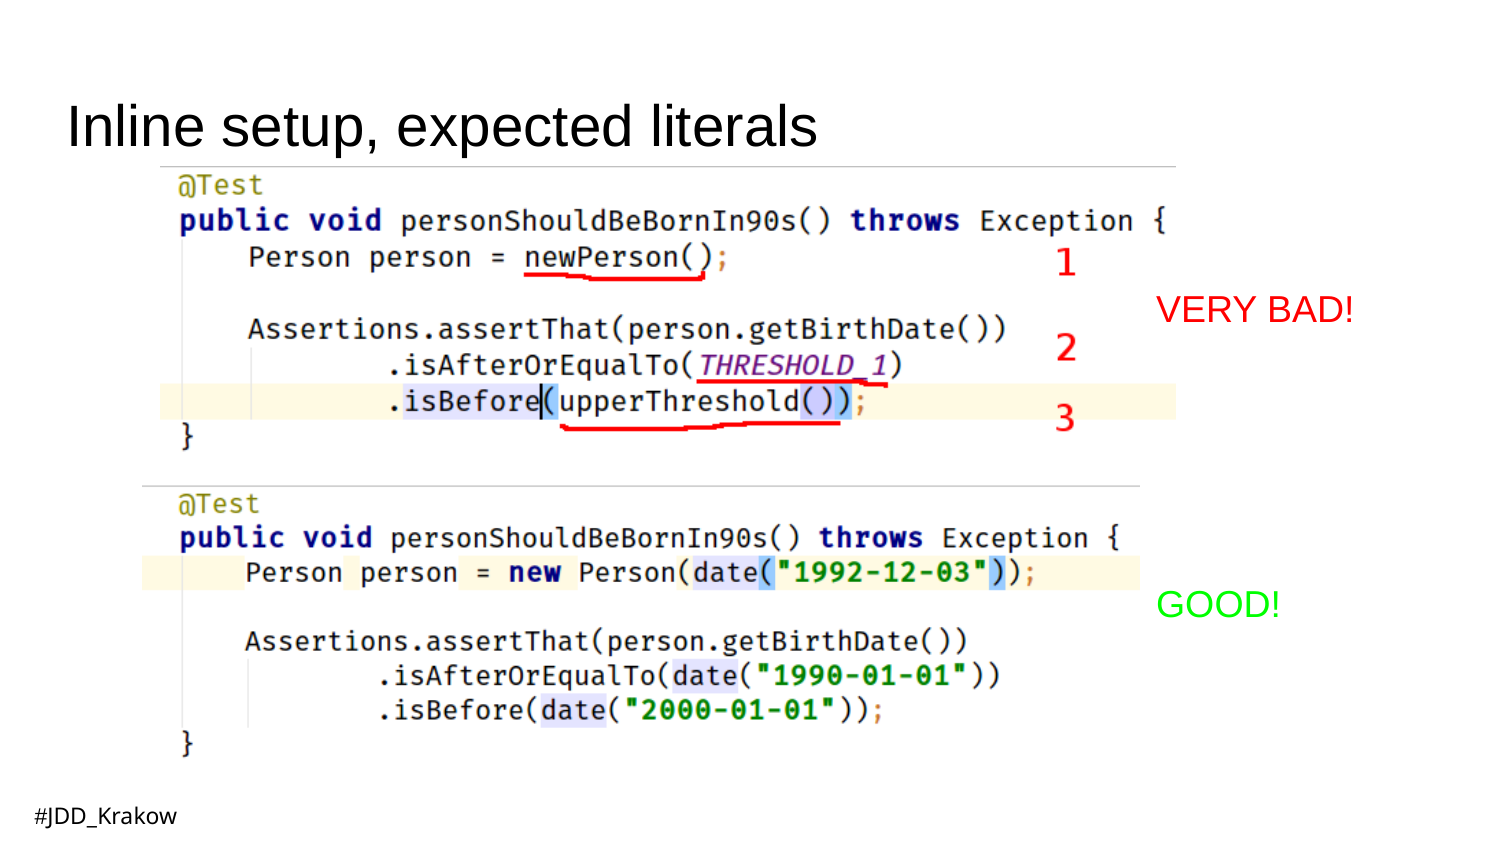

# Inline setup, expected literals
VERY BAD!
GOOD!
 #JDD_Krakow